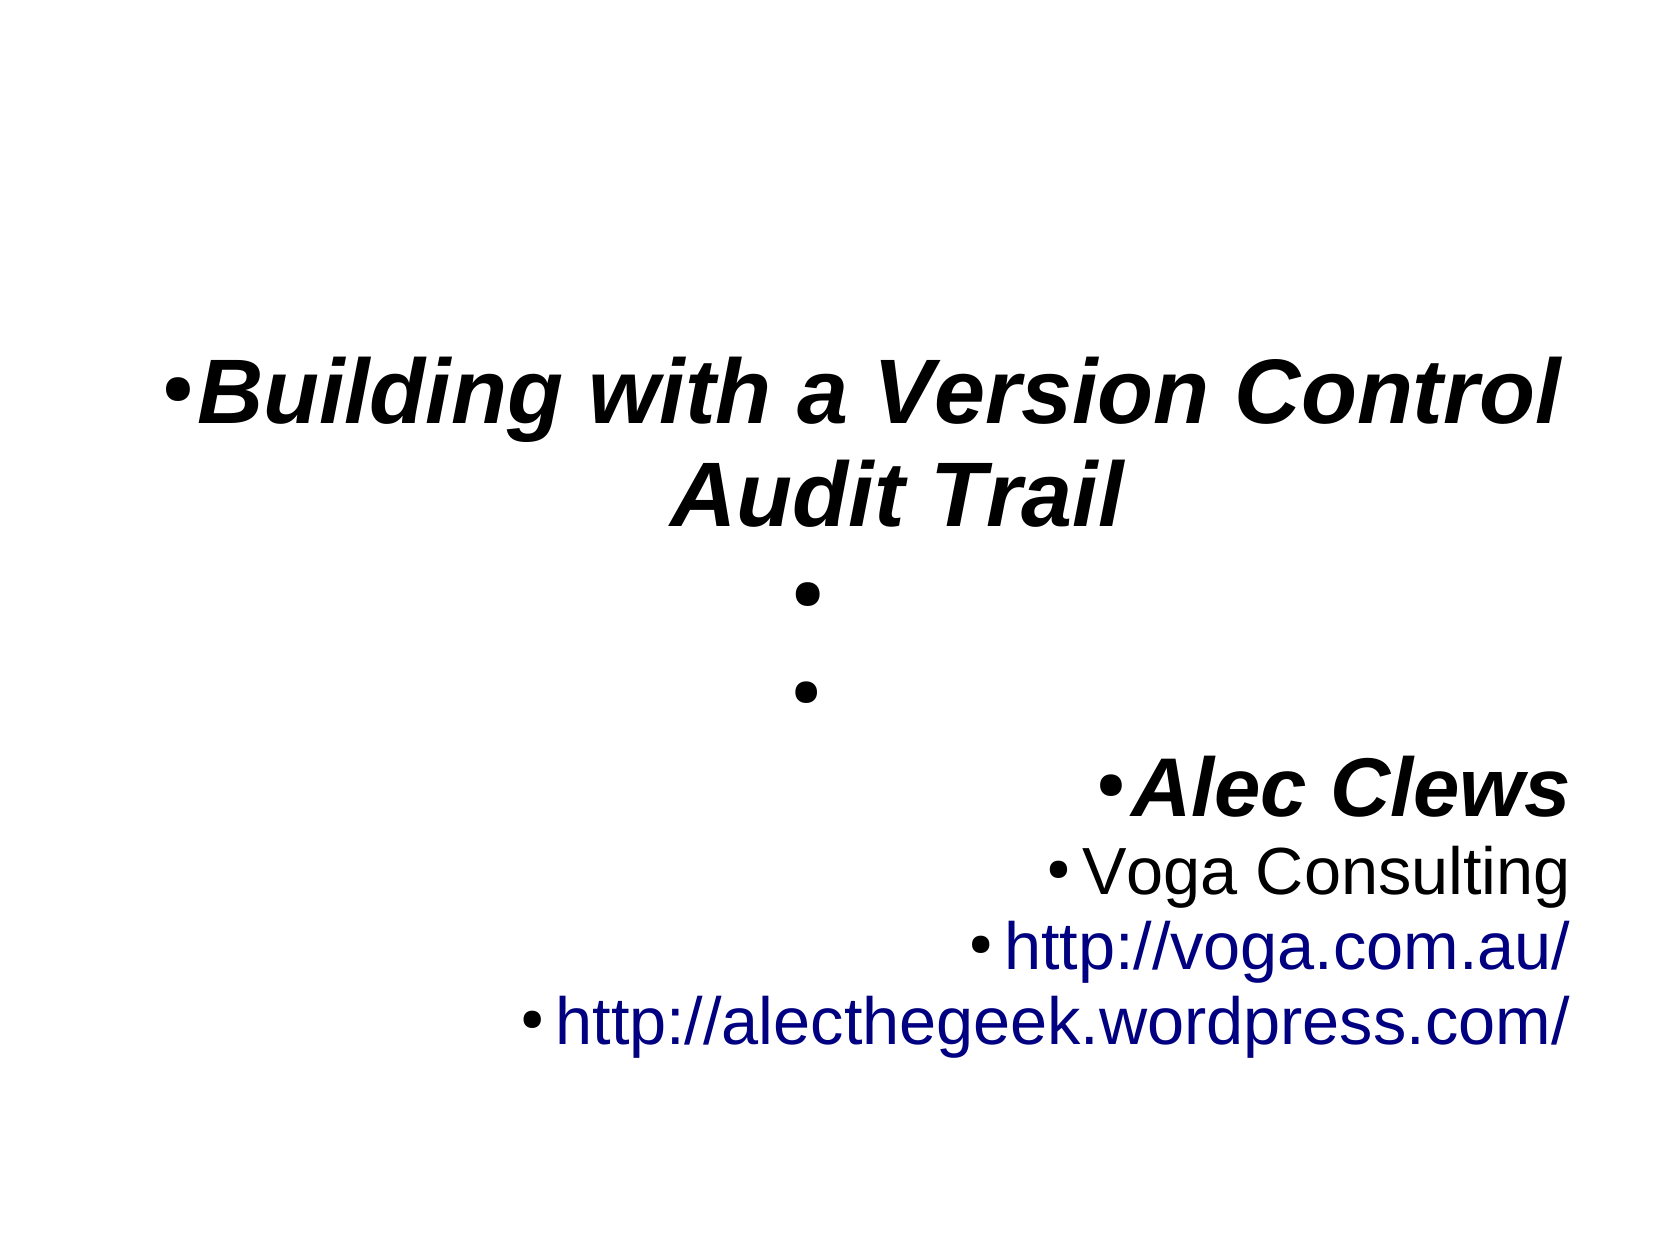

#
Building with a Version Control Audit Trail
Alec Clews
Voga Consulting
http://voga.com.au/
http://alecthegeek.wordpress.com/